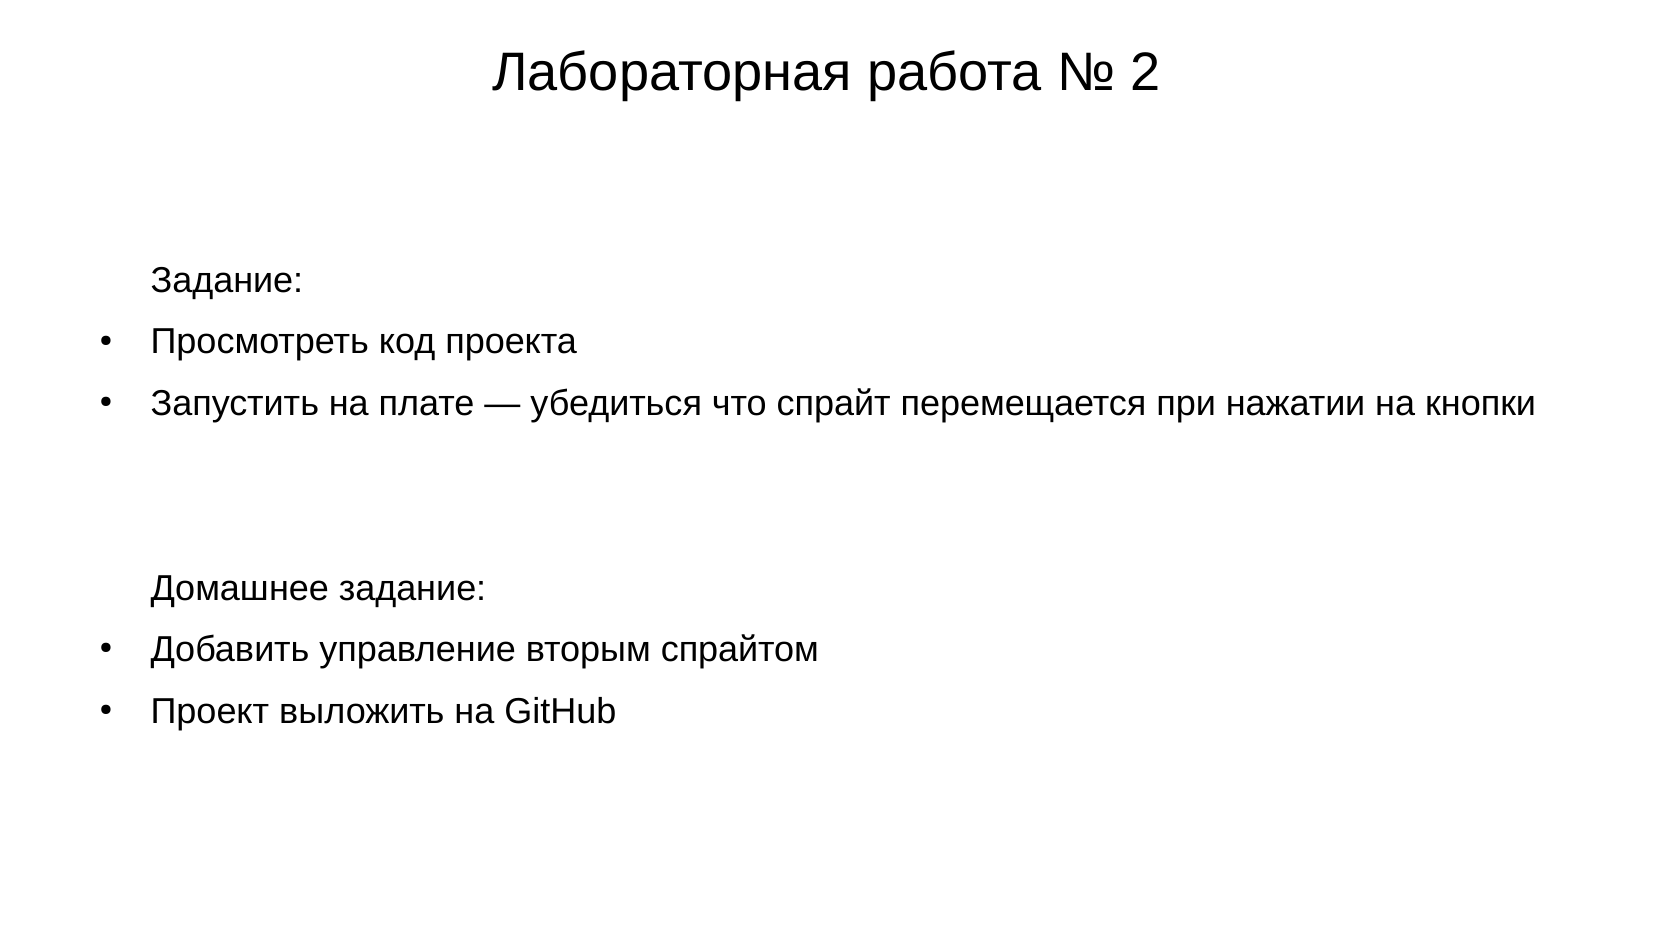

# Лабораторная работа № 2
Задание:
Просмотреть код проекта
Запустить на плате — убедиться что спрайт перемещается при нажатии на кнопки
Домашнее задание:
Добавить управление вторым спрайтом
Проект выложить на GitHub